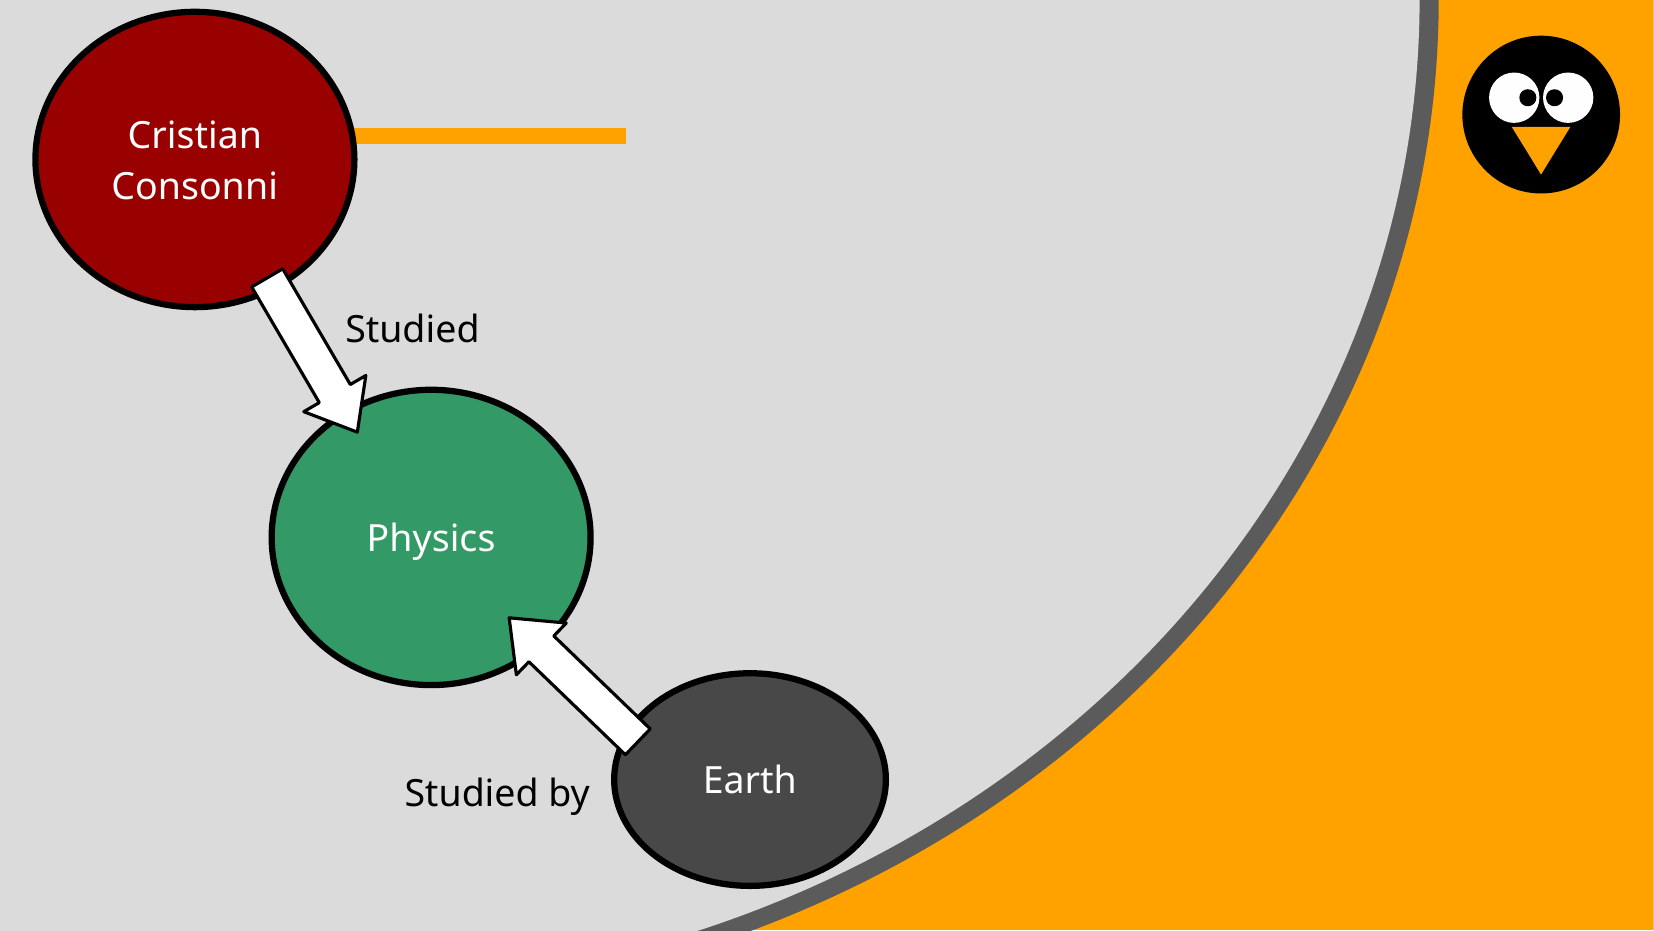

Cristian Consonni
Studied
Physics
Earth
Studied by